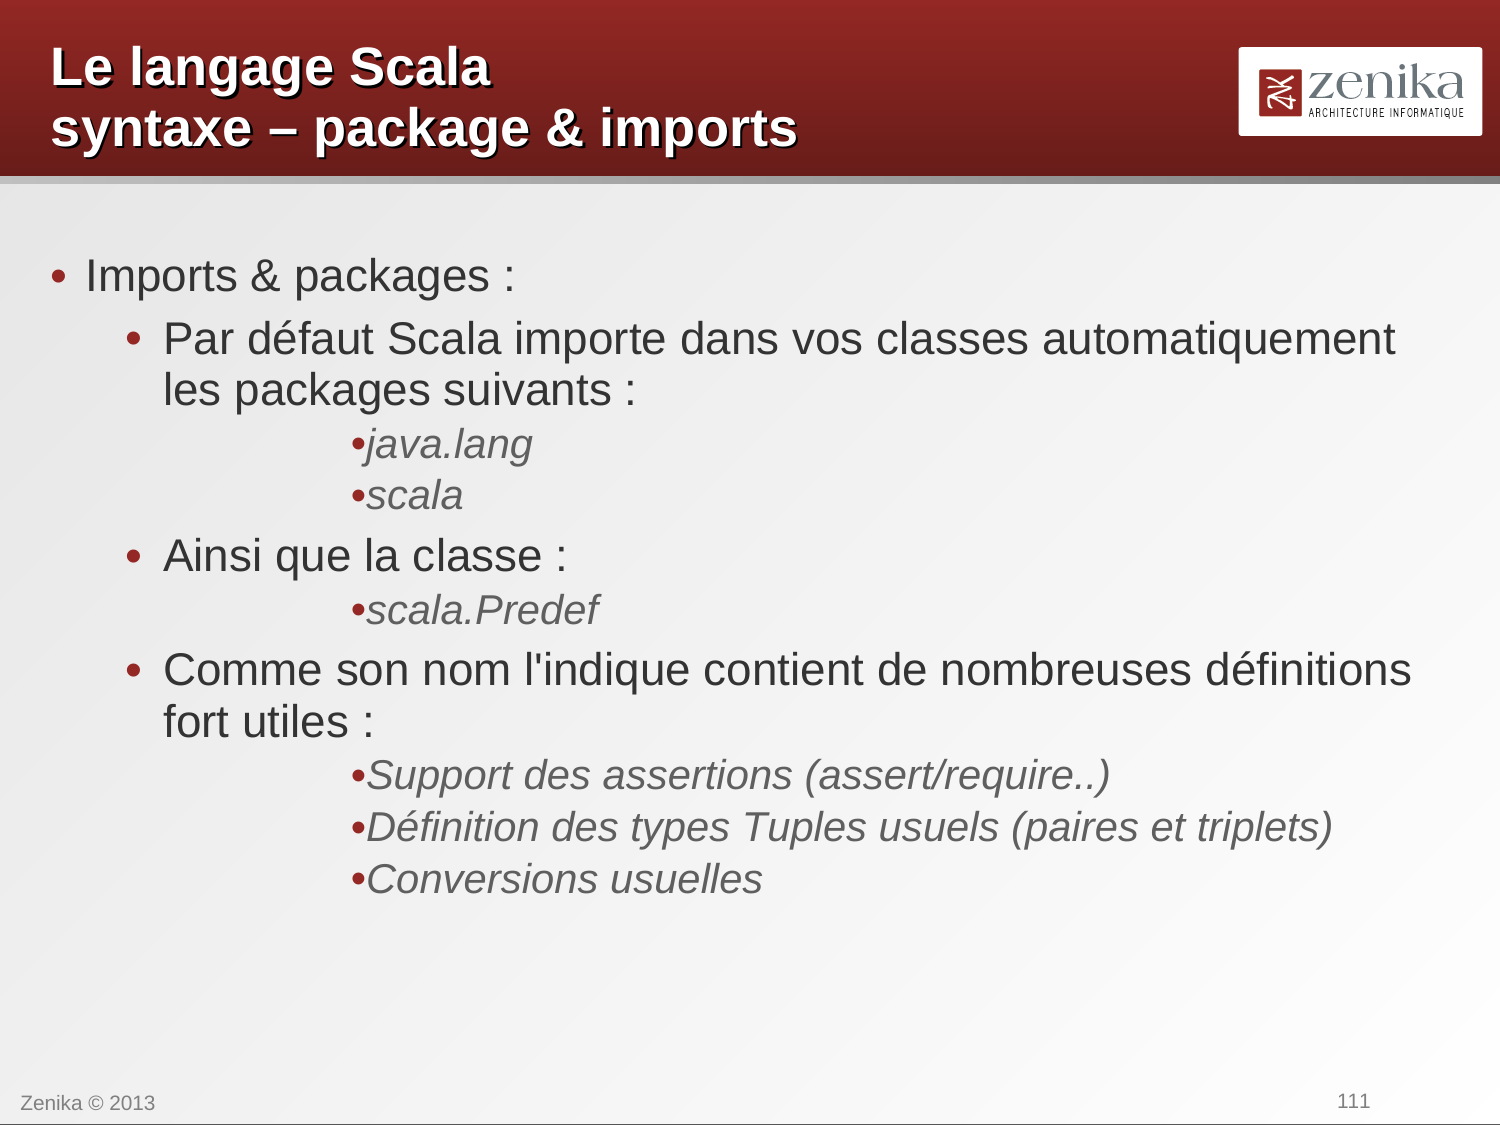

# Le langage Scala syntaxe – package & imports
Imports & packages :
Par défaut Scala importe dans vos classes automatiquement les packages suivants :
java.lang
scala
Ainsi que la classe :
scala.Predef
Comme son nom l'indique contient de nombreuses définitions fort utiles :
Support des assertions (assert/require..)
Définition des types Tuples usuels (paires et triplets)
Conversions usuelles